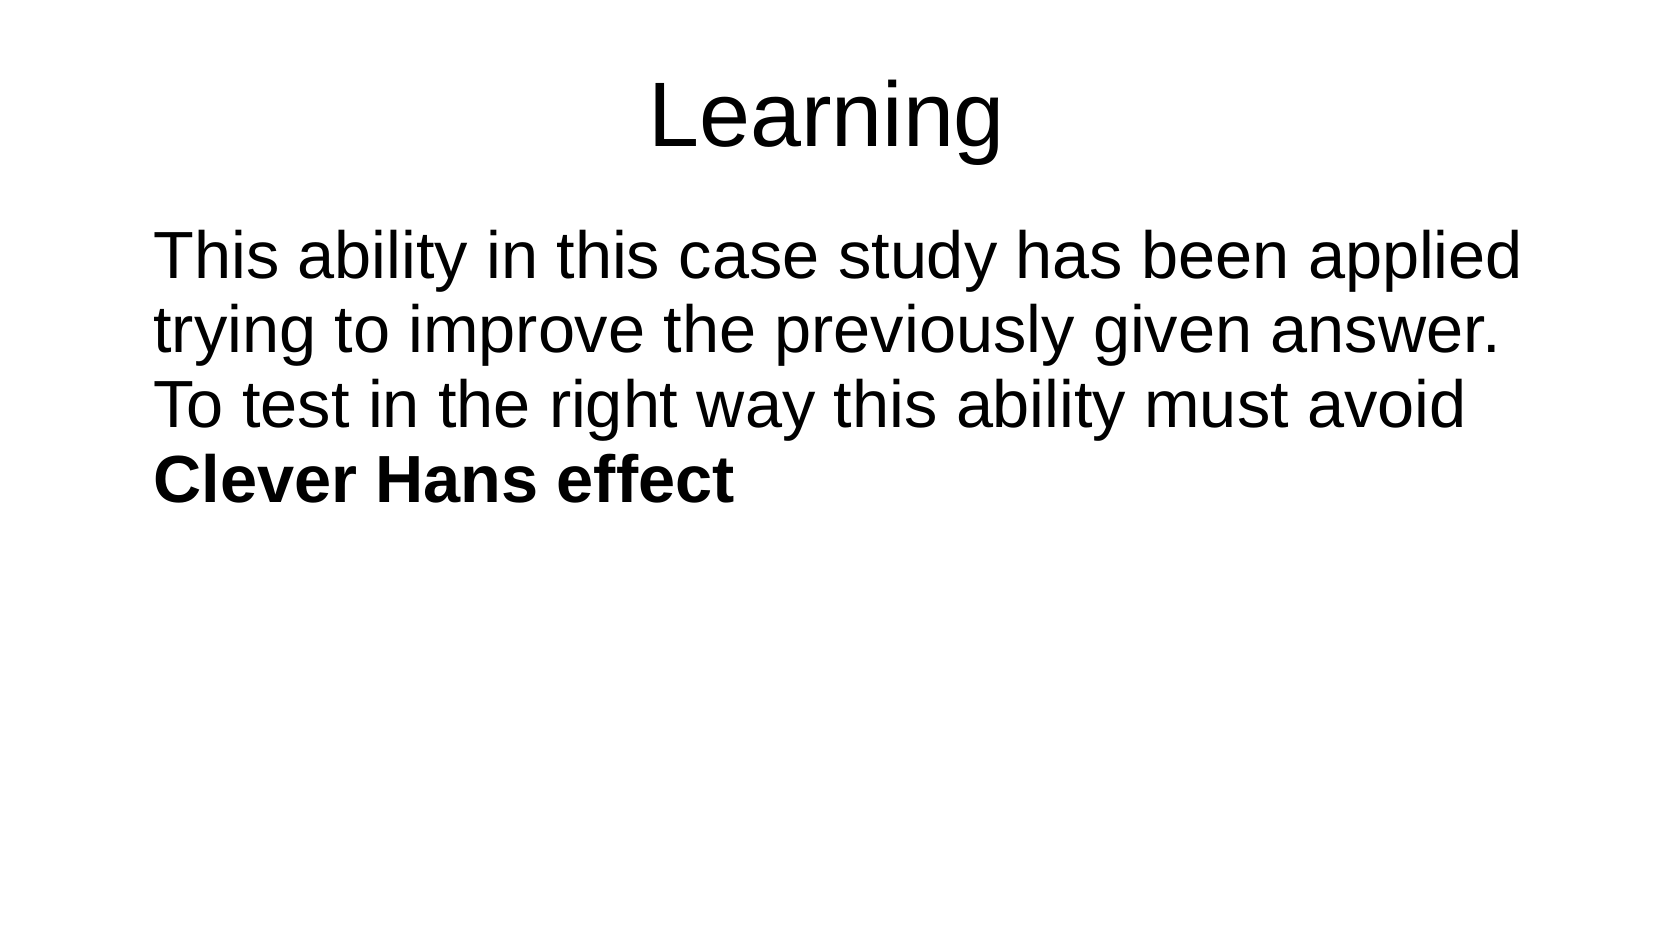

# Learning
This ability in this case study has been applied trying to improve the previously given answer.
To test in the right way this ability must avoid Clever Hans effect